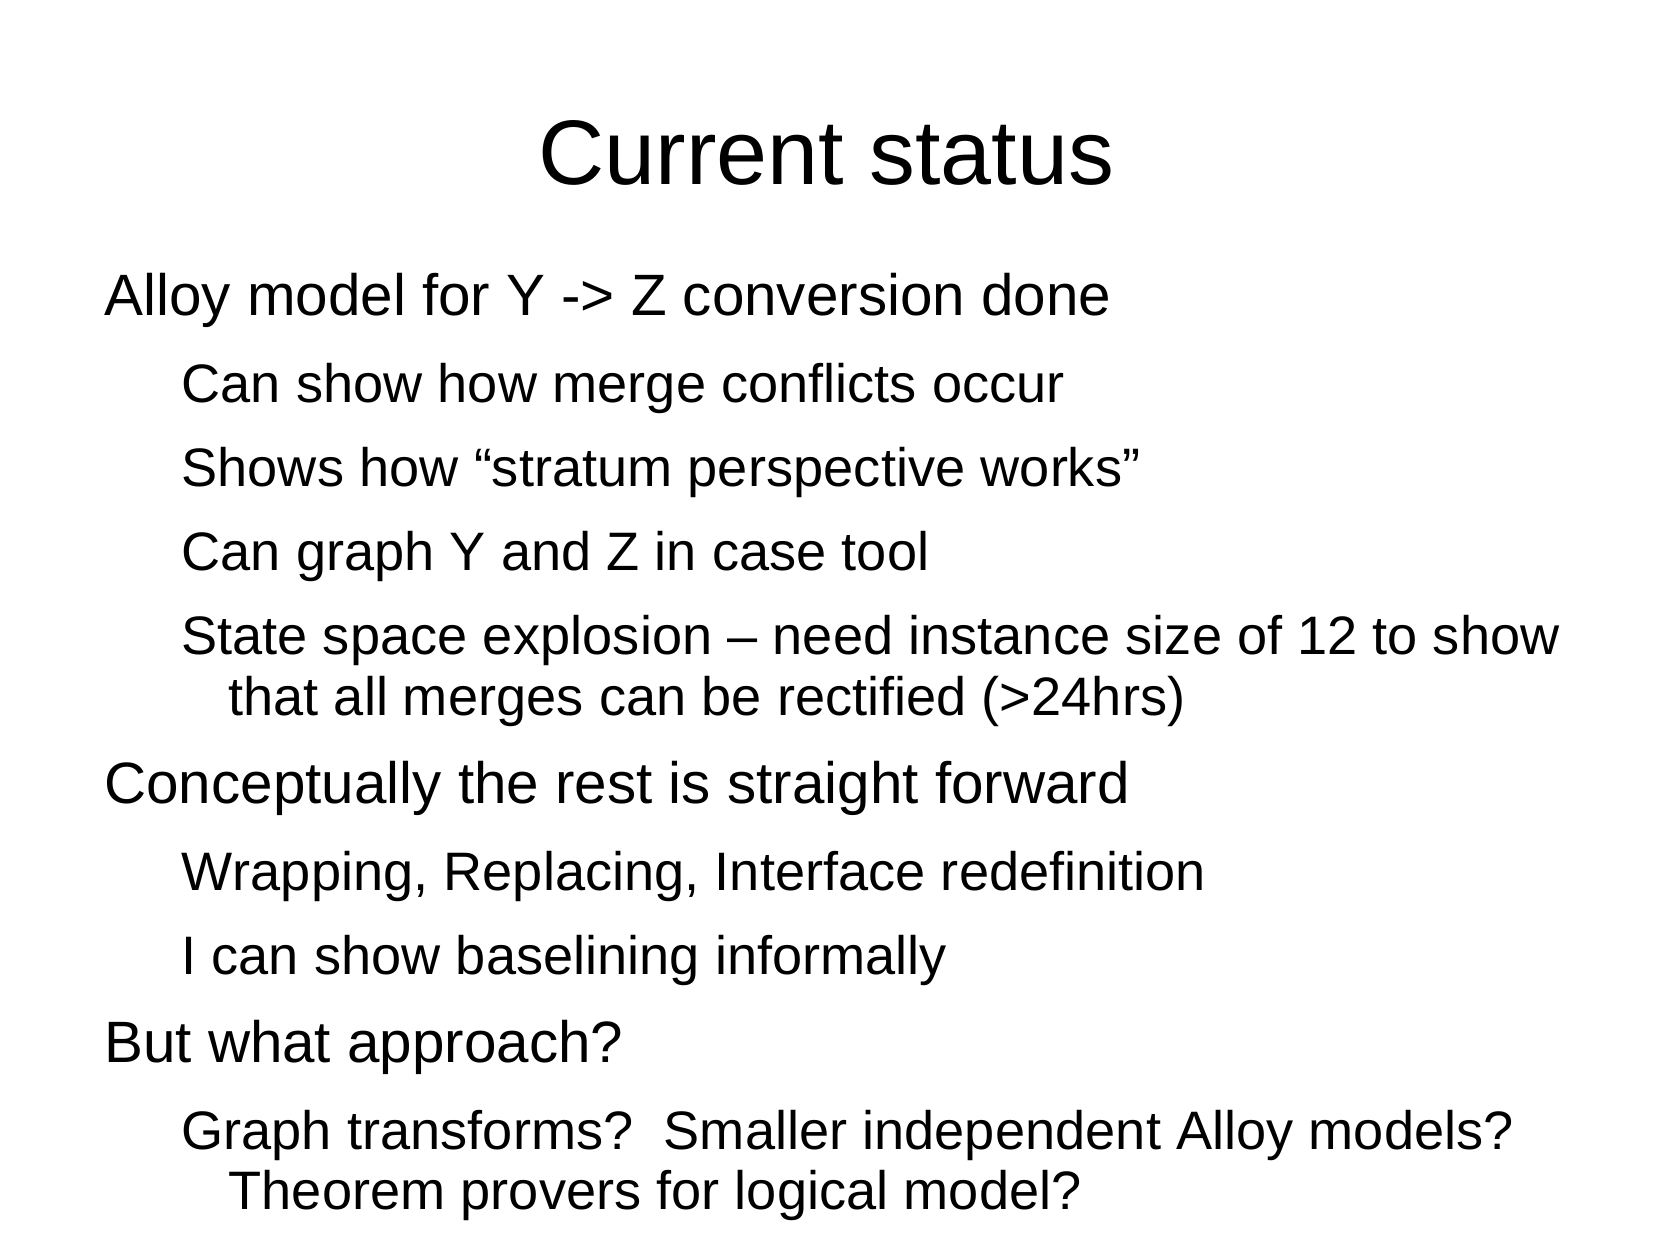

# Current status
Alloy model for Y -> Z conversion done
Can show how merge conflicts occur
Shows how “stratum perspective works”
Can graph Y and Z in case tool
State space explosion – need instance size of 12 to show that all merges can be rectified (>24hrs)
Conceptually the rest is straight forward
Wrapping, Replacing, Interface redefinition
I can show baselining informally
But what approach?
Graph transforms? Smaller independent Alloy models? Theorem provers for logical model?